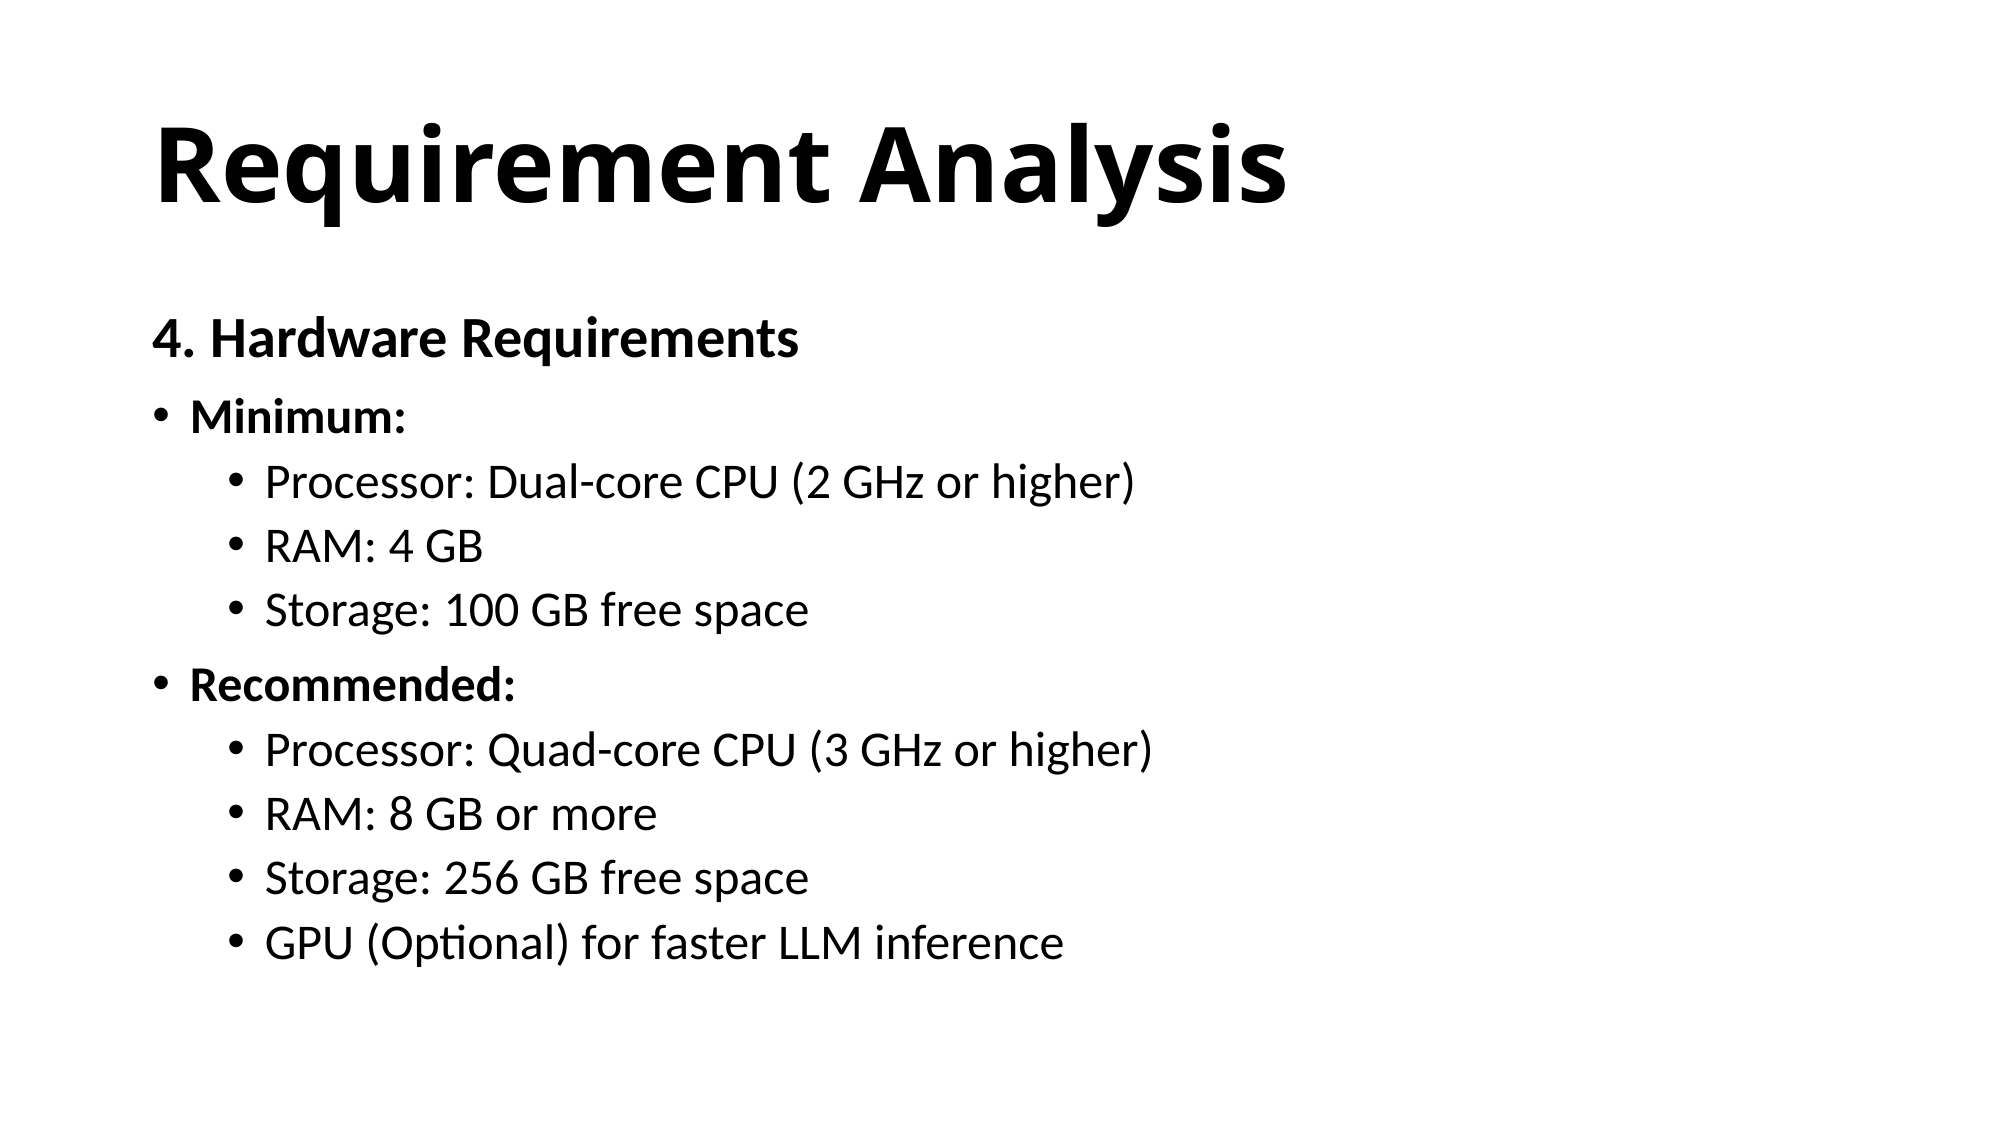

# Requirement Analysis
4. Hardware Requirements
Minimum:
Processor: Dual-core CPU (2 GHz or higher)
RAM: 4 GB
Storage: 100 GB free space
Recommended:
Processor: Quad-core CPU (3 GHz or higher)
RAM: 8 GB or more
Storage: 256 GB free space
GPU (Optional) for faster LLM inference